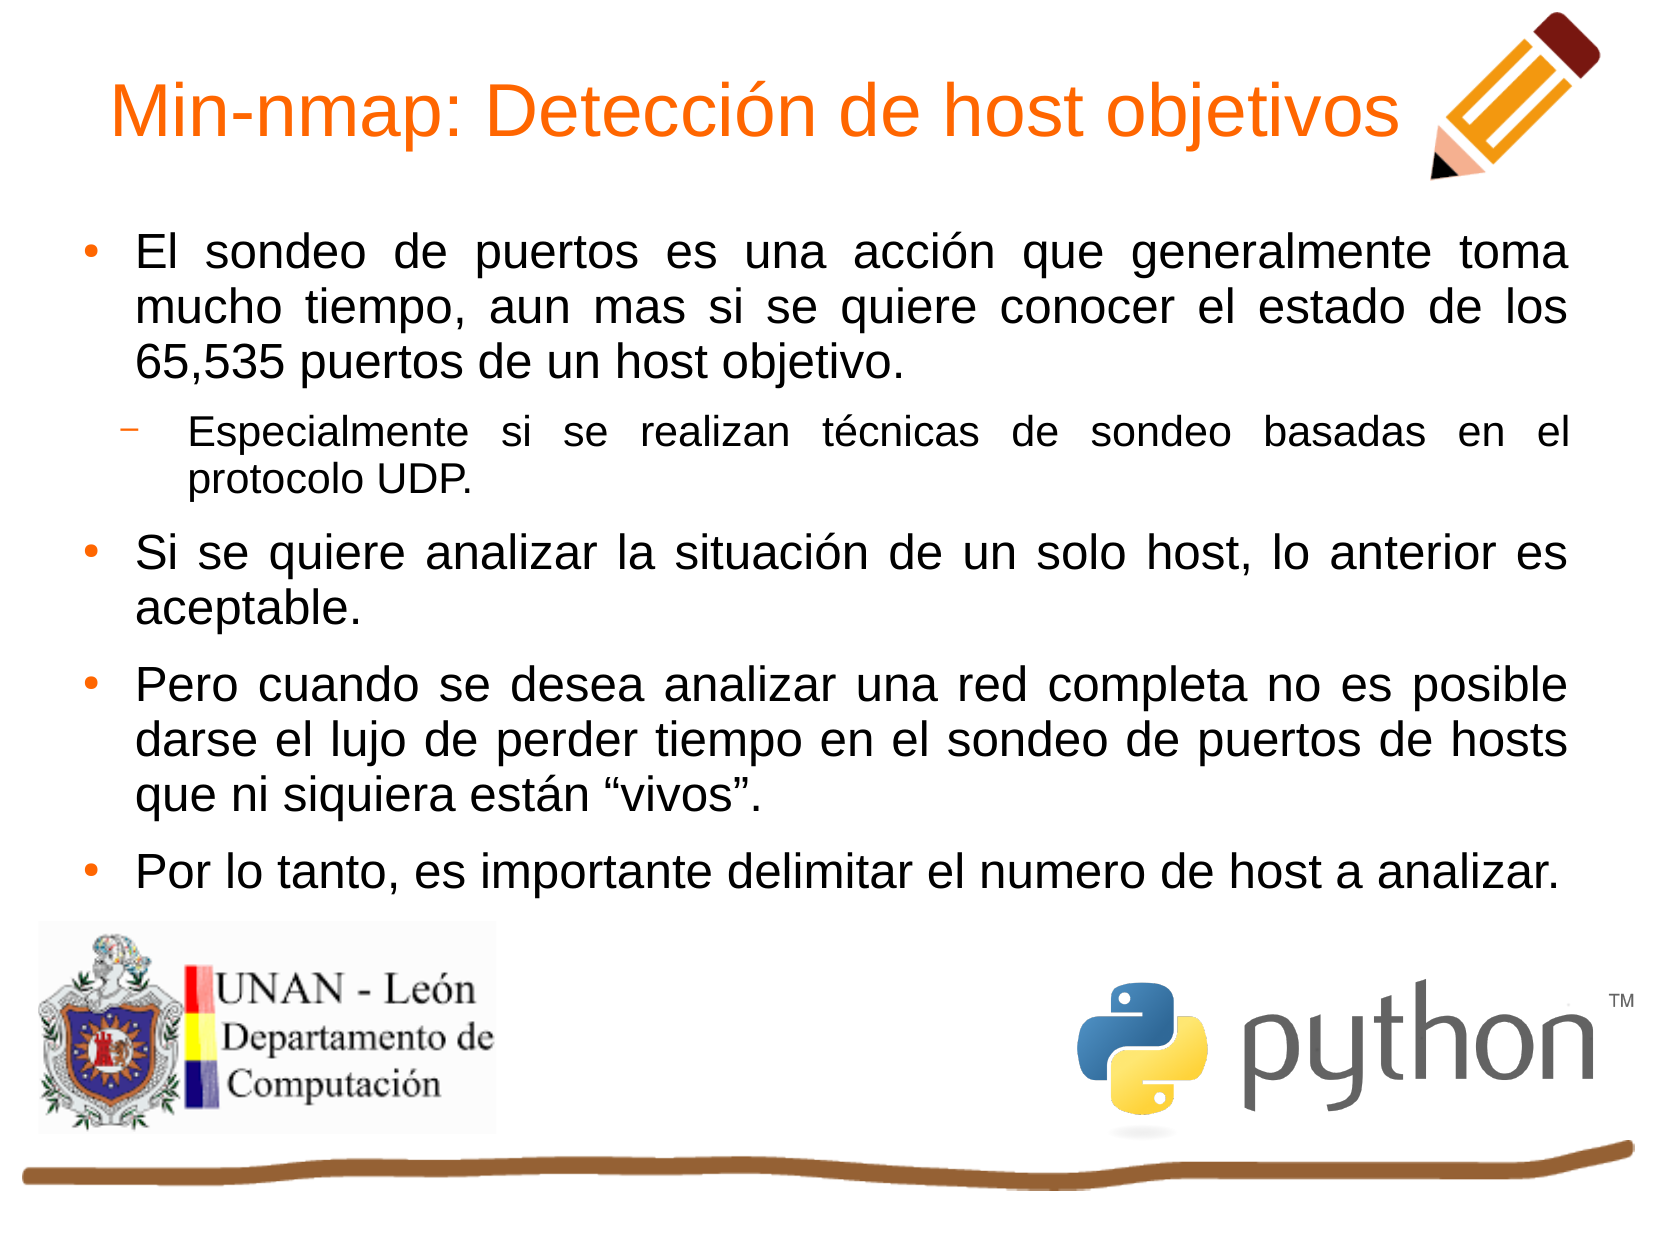

# Min-nmap: Detección de host objetivos
El sondeo de puertos es una acción que generalmente toma mucho tiempo, aun mas si se quiere conocer el estado de los 65,535 puertos de un host objetivo.
Especialmente si se realizan técnicas de sondeo basadas en el protocolo UDP.
Si se quiere analizar la situación de un solo host, lo anterior es aceptable.
Pero cuando se desea analizar una red completa no es posible darse el lujo de perder tiempo en el sondeo de puertos de hosts que ni siquiera están “vivos”.
Por lo tanto, es importante delimitar el numero de host a analizar.